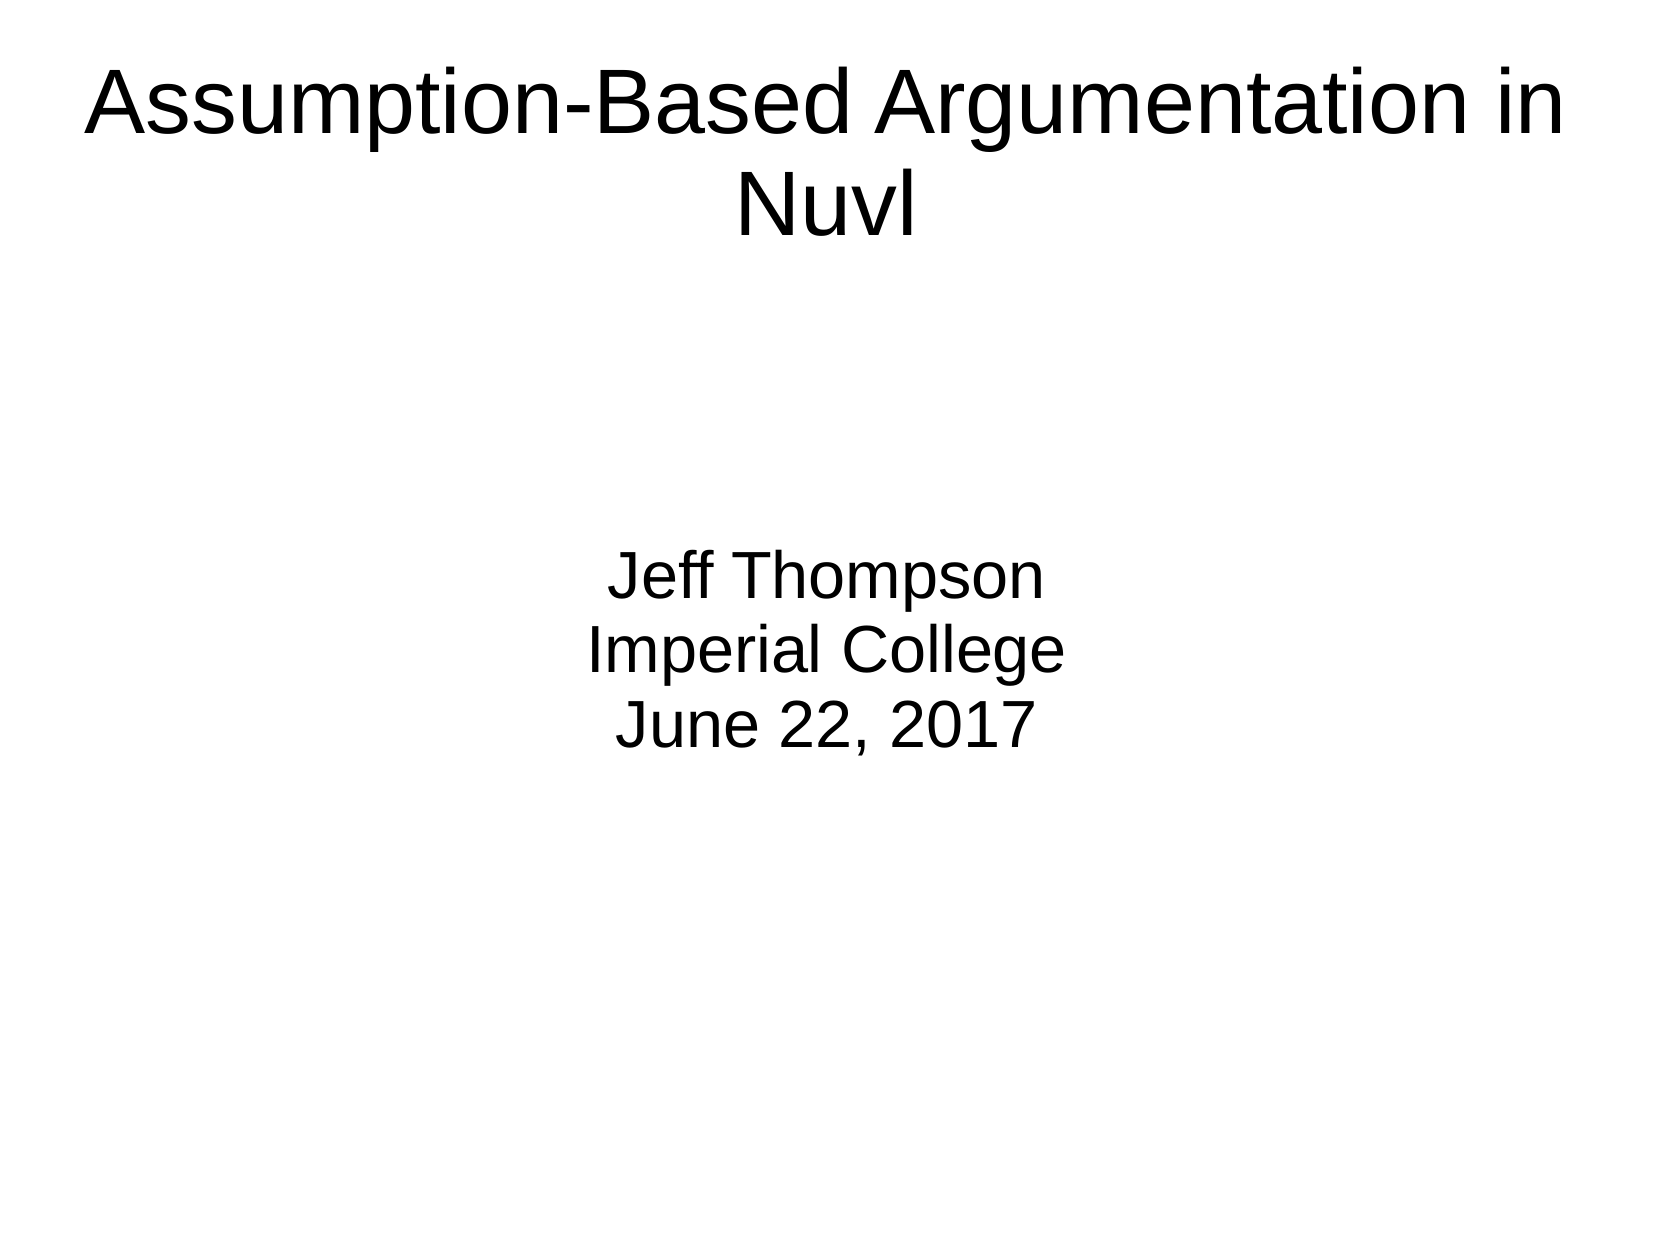

# Assumption-Based Argumentation in Nuvl
Jeff Thompson
Imperial College
June 22, 2017